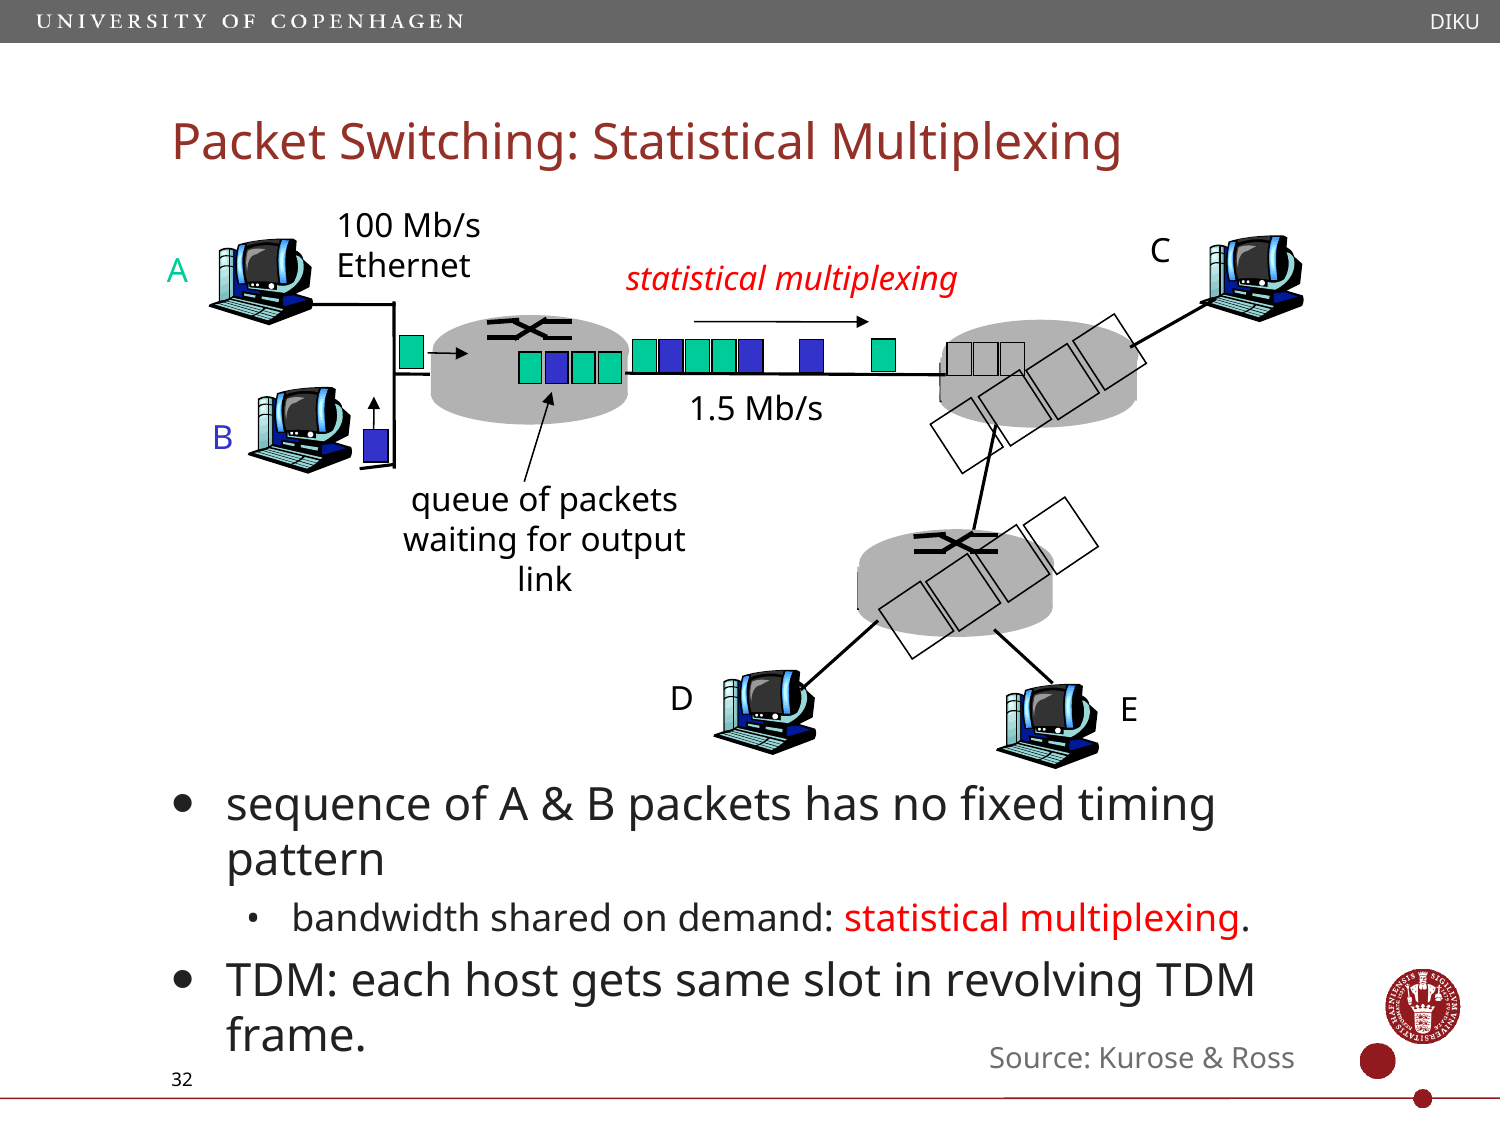

DIKU
Packet Switching: Statistical Multiplexing
100 Mb/s
Ethernet
C
A
statistical multiplexing
1.5 Mb/s
B
queue of packets
waiting for output
link
D
E
sequence of A & B packets has no fixed timing pattern
bandwidth shared on demand: statistical multiplexing.
TDM: each host gets same slot in revolving TDM frame.
Source: Kurose & Ross